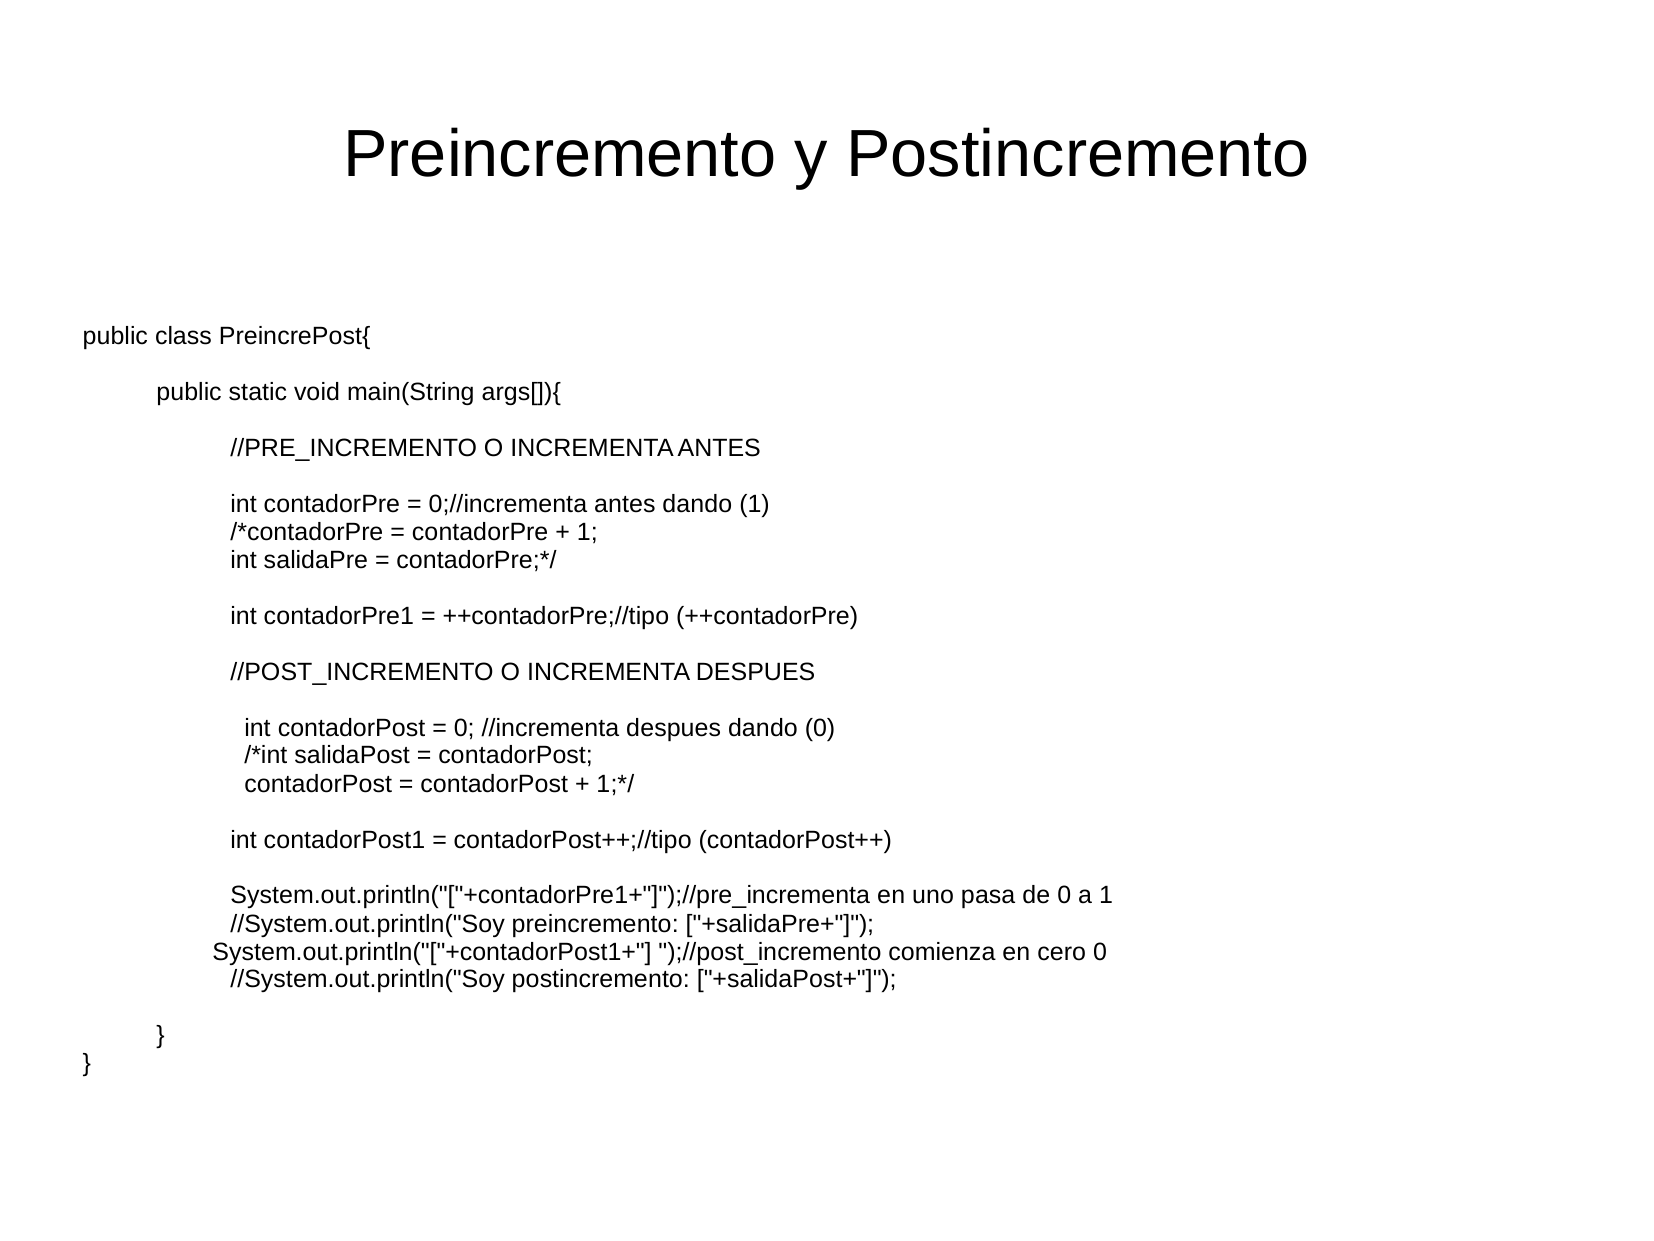

# Preincremento y Postincremento
public class PreincrePost{
	public static void main(String args[]){
		//PRE_INCREMENTO O INCREMENTA ANTES
		int contadorPre = 0;//incrementa antes dando (1)
		/*contadorPre = contadorPre + 1;
		int salidaPre = contadorPre;*/
		int contadorPre1 = ++contadorPre;//tipo (++contadorPre)
		//POST_INCREMENTO O INCREMENTA DESPUES
		 int contadorPost = 0; //incrementa despues dando (0)
		 /*int salidaPost = contadorPost;
		 contadorPost = contadorPost + 1;*/
		int contadorPost1 = contadorPost++;//tipo (contadorPost++)
		System.out.println("["+contadorPre1+"]");//pre_incrementa en uno pasa de 0 a 1
		//System.out.println("Soy preincremento: ["+salidaPre+"]");
	 System.out.println("["+contadorPost1+"] ");//post_incremento comienza en cero 0
		//System.out.println("Soy postincremento: ["+salidaPost+"]");
 	}
}